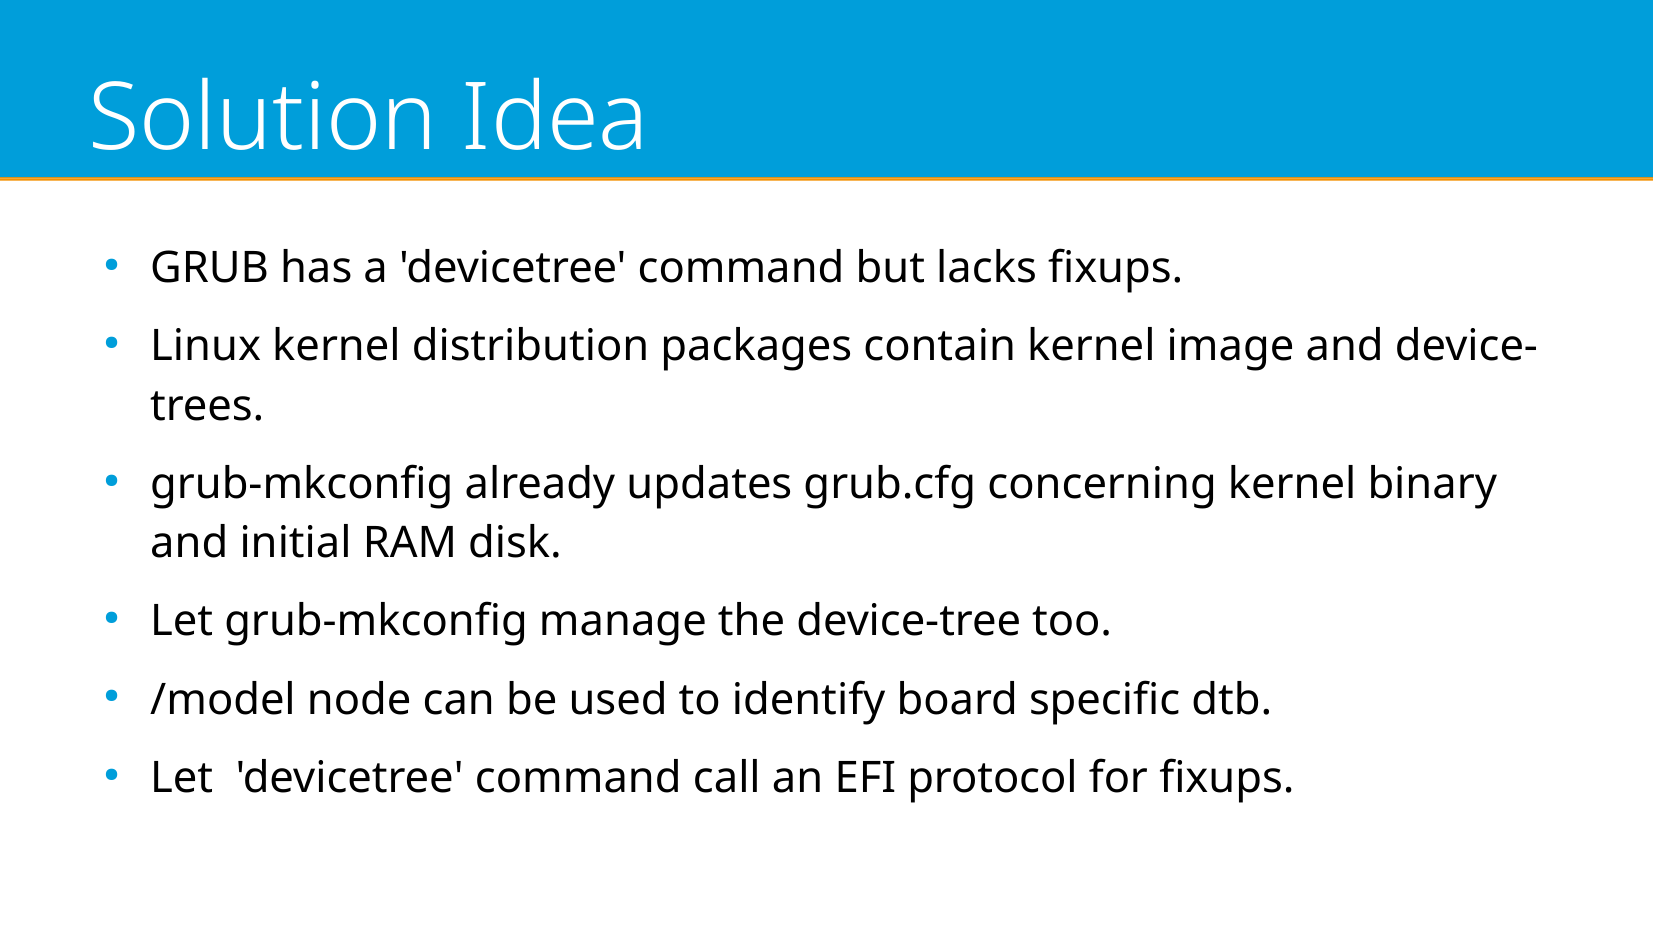

# Solution Idea
GRUB has a 'devicetree' command but lacks fixups.
Linux kernel distribution packages contain kernel image and device-trees.
grub-mkconfig already updates grub.cfg concerning kernel binary and initial RAM disk.
Let grub-mkconfig manage the device-tree too.
/model node can be used to identify board specific dtb.
Let 'devicetree' command call an EFI protocol for fixups.